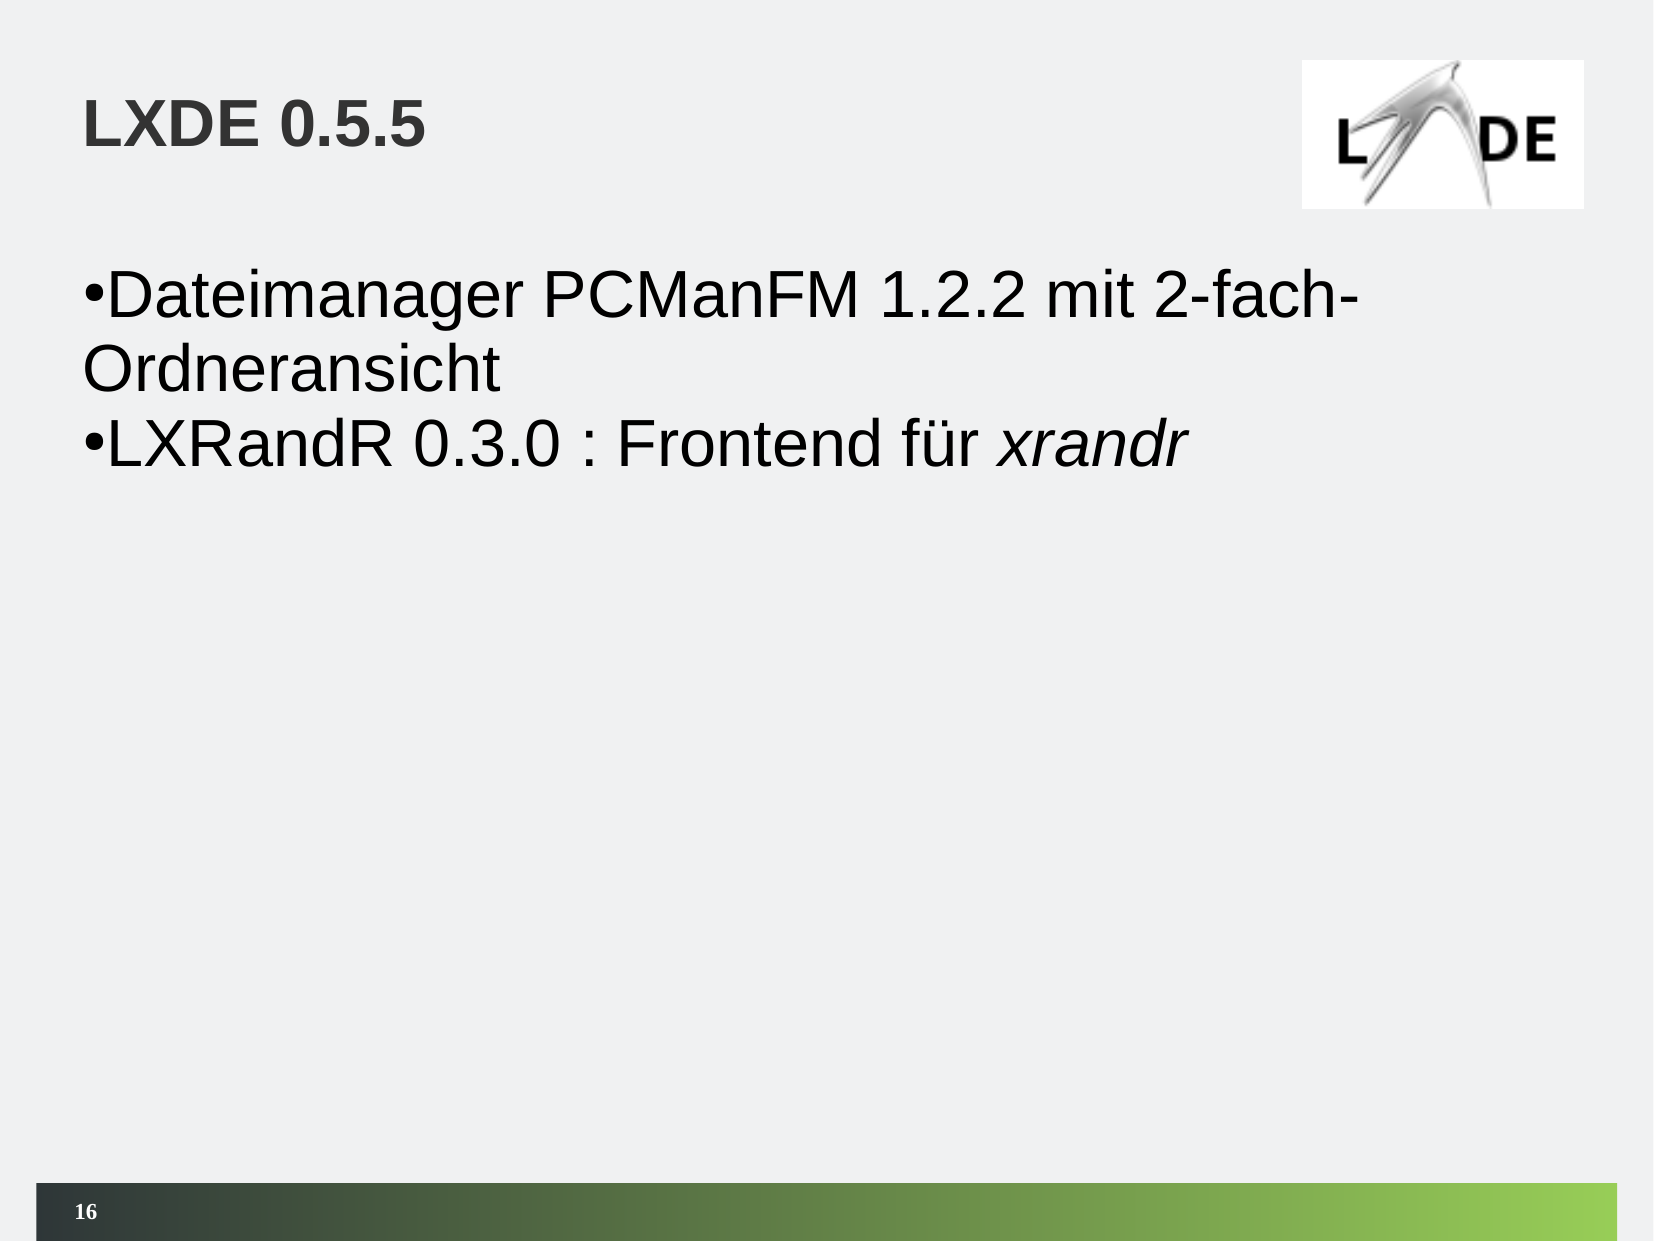

Dateimanager PCManFM 1.2.2 mit 2-fach-Ordneransicht
LXRandR 0.3.0 : Frontend für xrandr
# LXDE 0.5.5
16